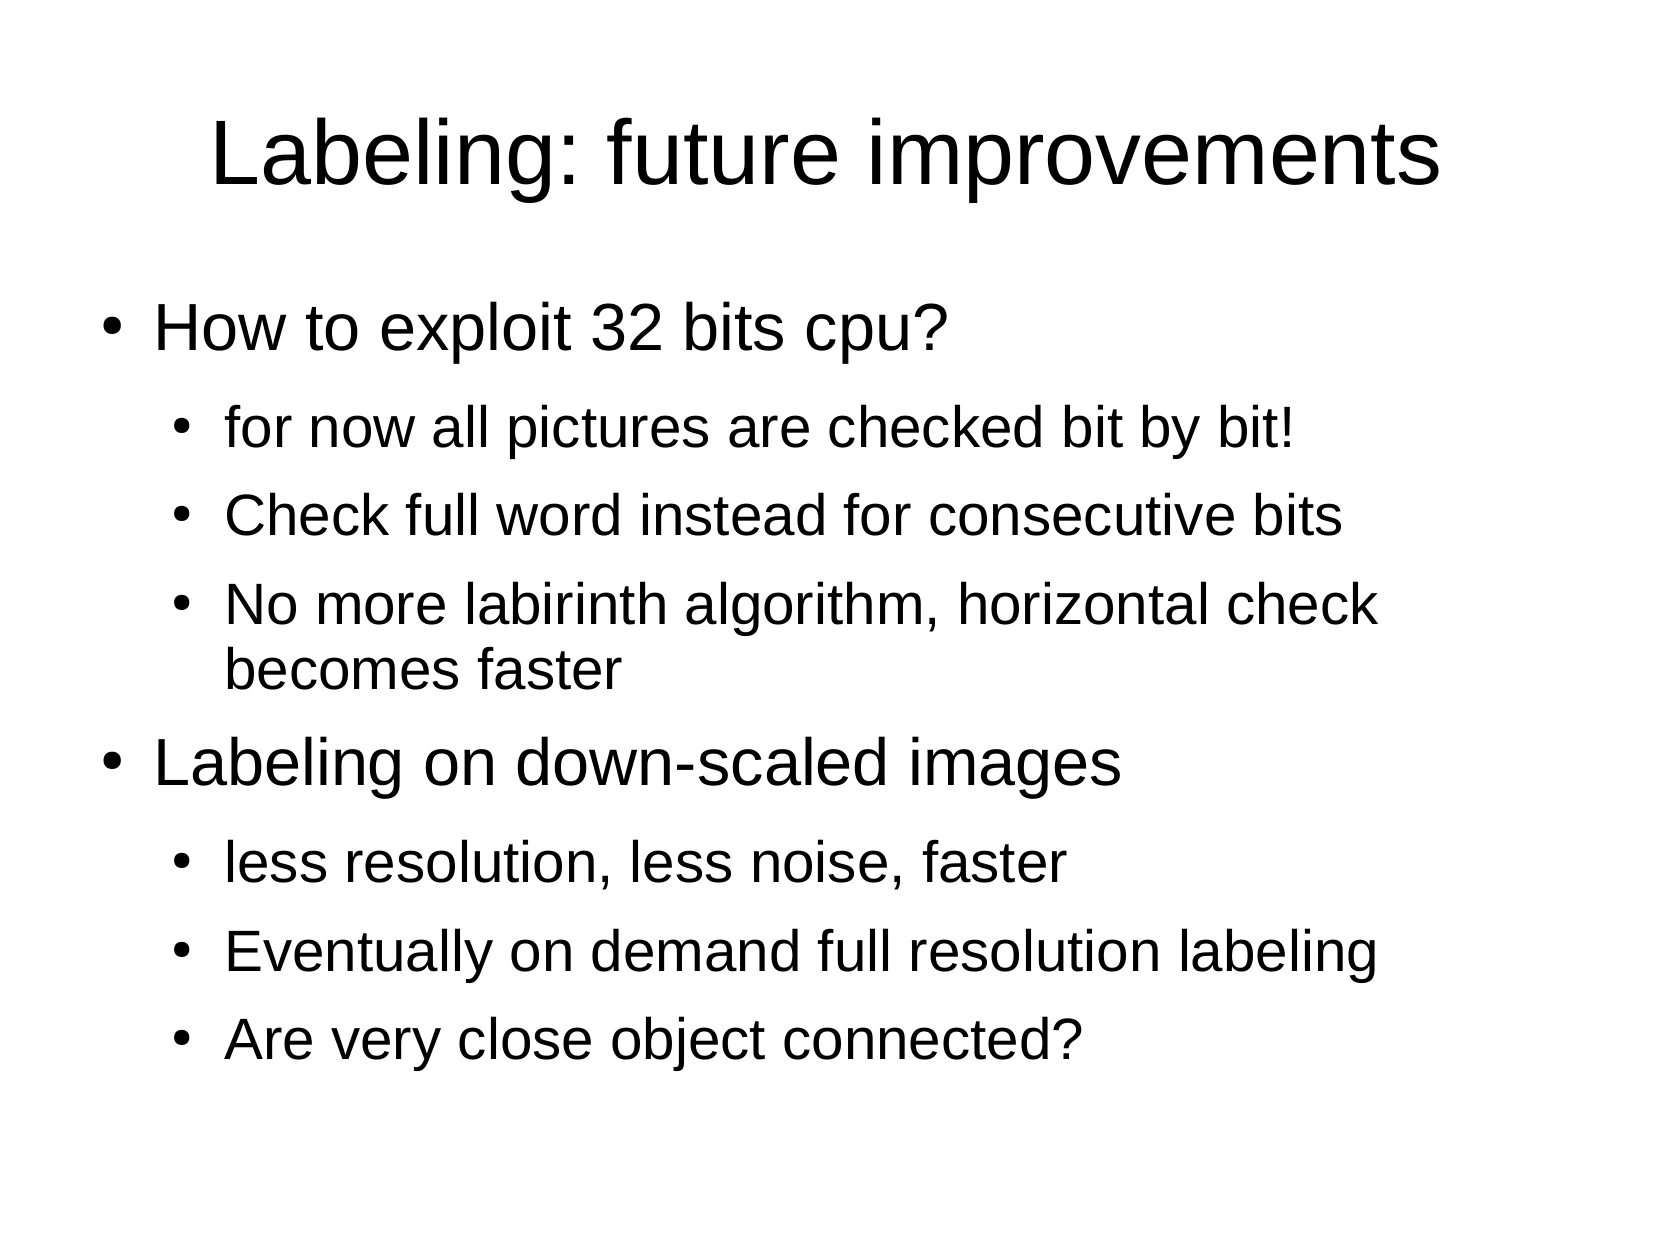

# Labeling: future improvements
How to exploit 32 bits cpu?
for now all pictures are checked bit by bit!
Check full word instead for consecutive bits
No more labirinth algorithm, horizontal check becomes faster
Labeling on down-scaled images
less resolution, less noise, faster
Eventually on demand full resolution labeling
Are very close object connected?